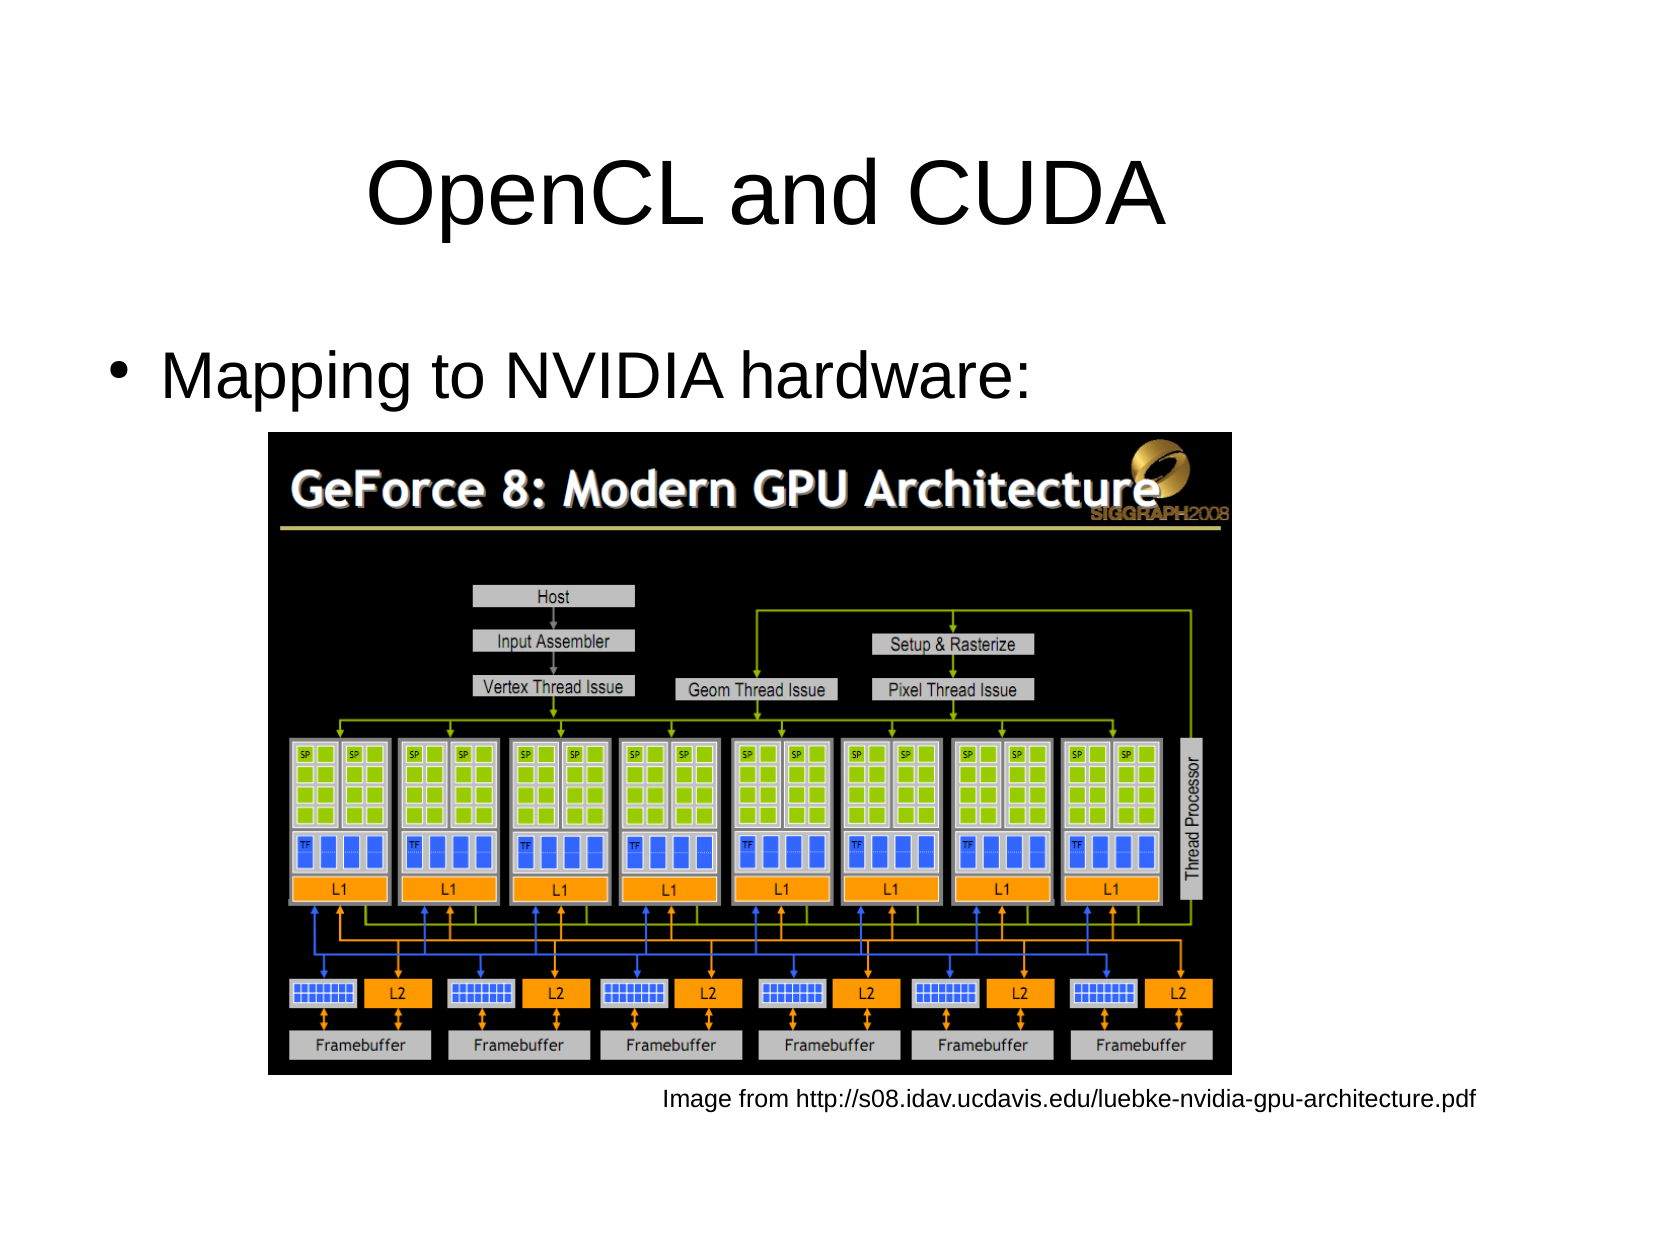

# OpenCL and CUDA
Mapping to NVIDIA hardware:
Image from http://s08.idav.ucdavis.edu/luebke-nvidia-gpu-architecture.pdf